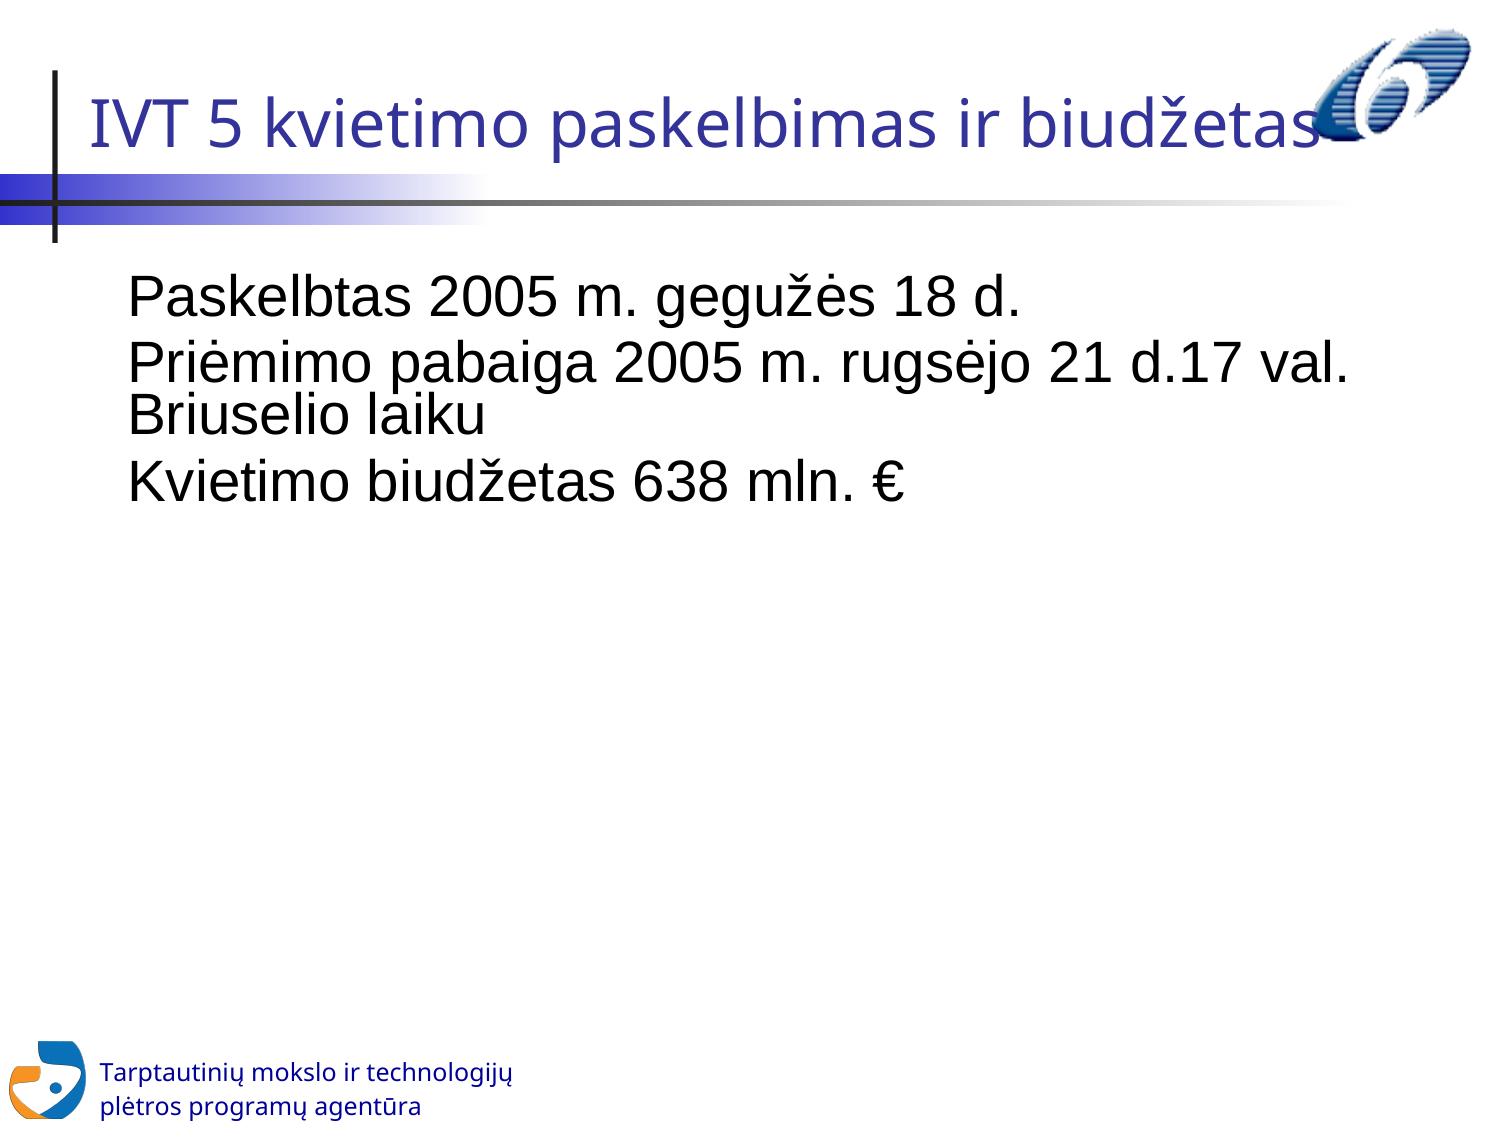

# IVT 5 kvietimo paskelbimas ir biudžetas
Paskelbtas 2005 m. gegužės 18 d.
Priėmimo pabaiga 2005 m. rugsėjo 21 d.17 val. Briuselio laiku
Kvietimo biudžetas 638 mln. €